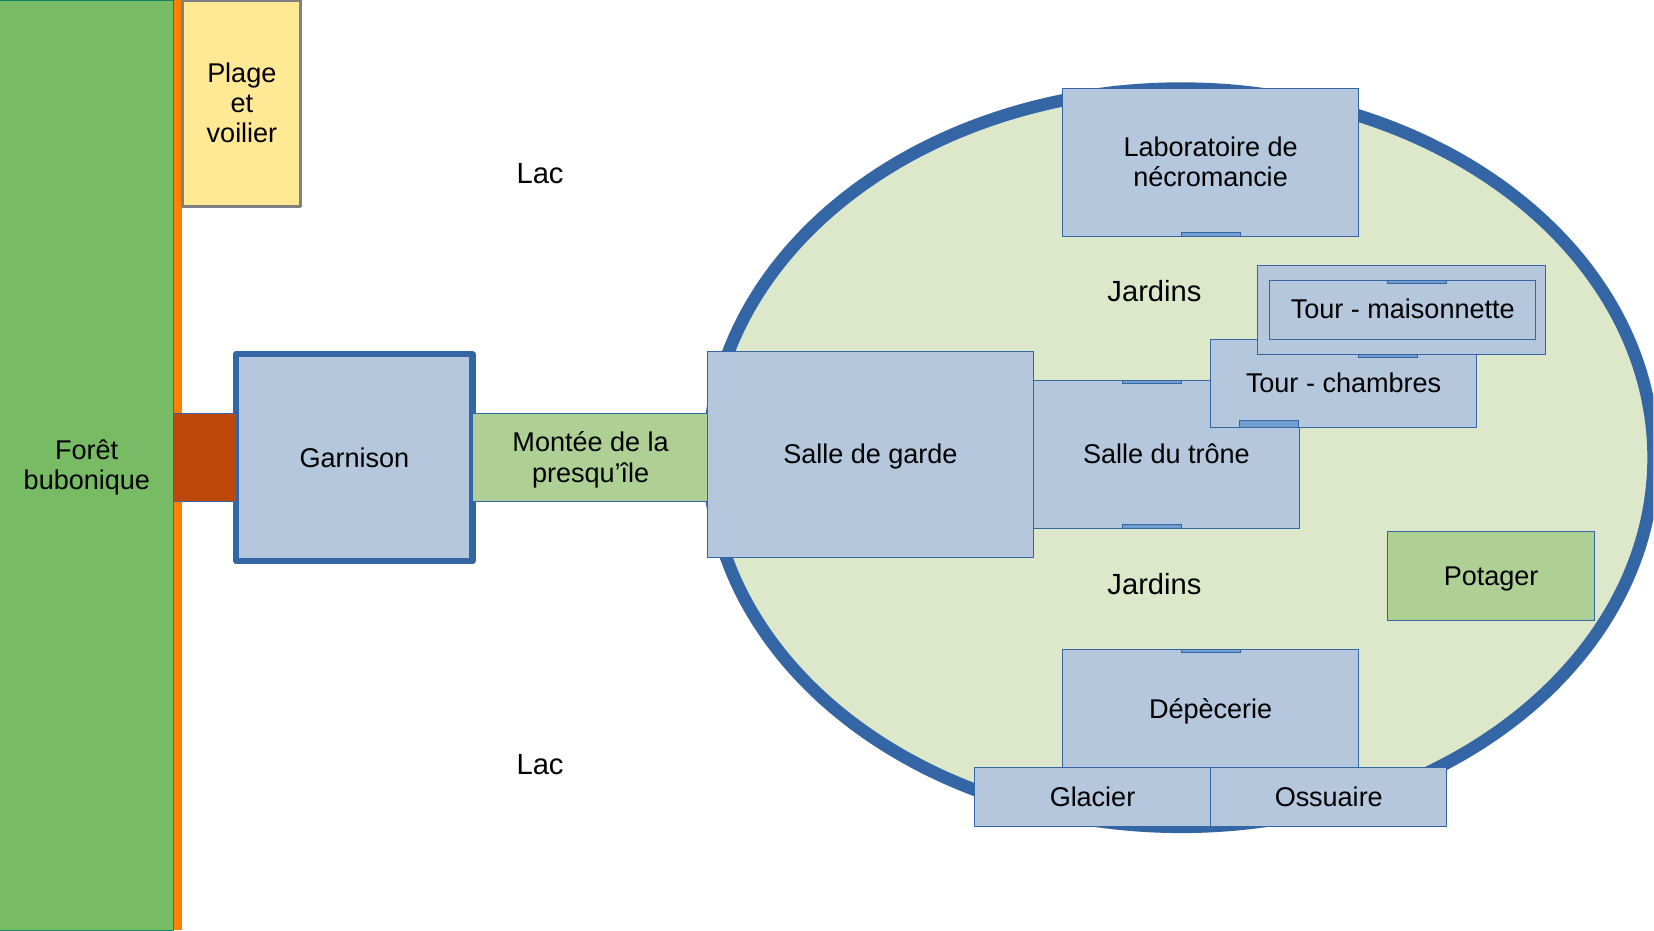

Forêt bubonique
Plage et voilier
Laboratoire de nécromancie
Lac
Jardins
Tour - maisonnette
Tour - chambres
Salle de garde
Garnison
Salle du trône
Montée de la presqu’île
Potager
Jardins
Dépècerie
Lac
Glacier
Ossuaire